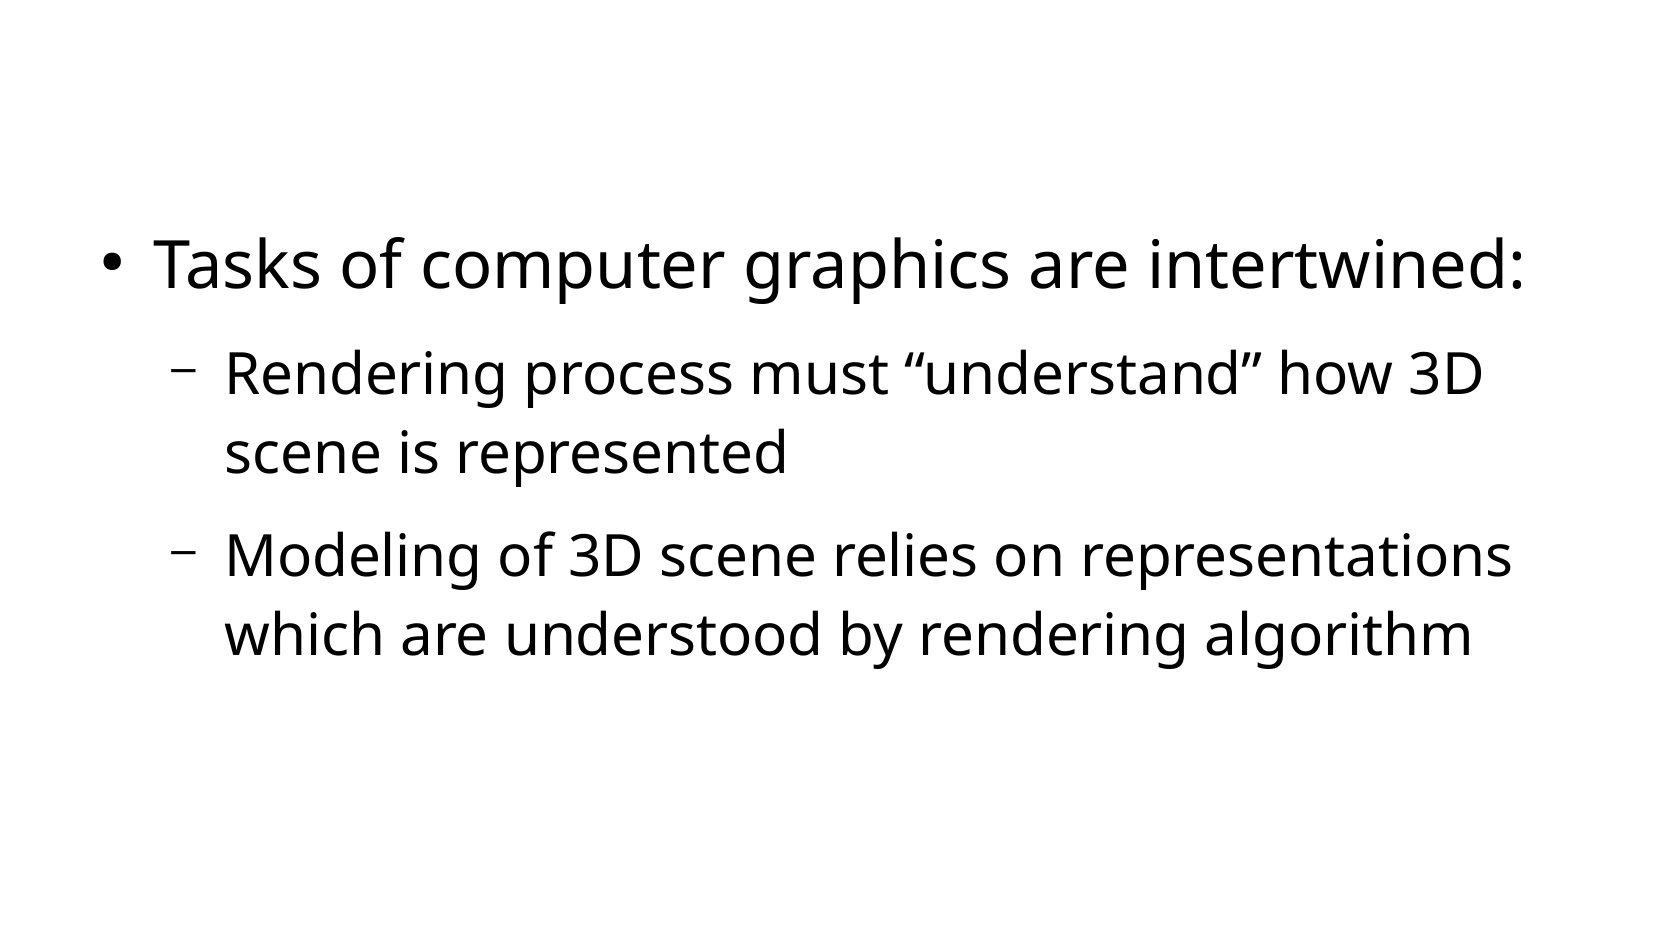

#
Tasks of computer graphics are intertwined:
Rendering process must “understand” how 3D scene is represented
Modeling of 3D scene relies on representations which are understood by rendering algorithm